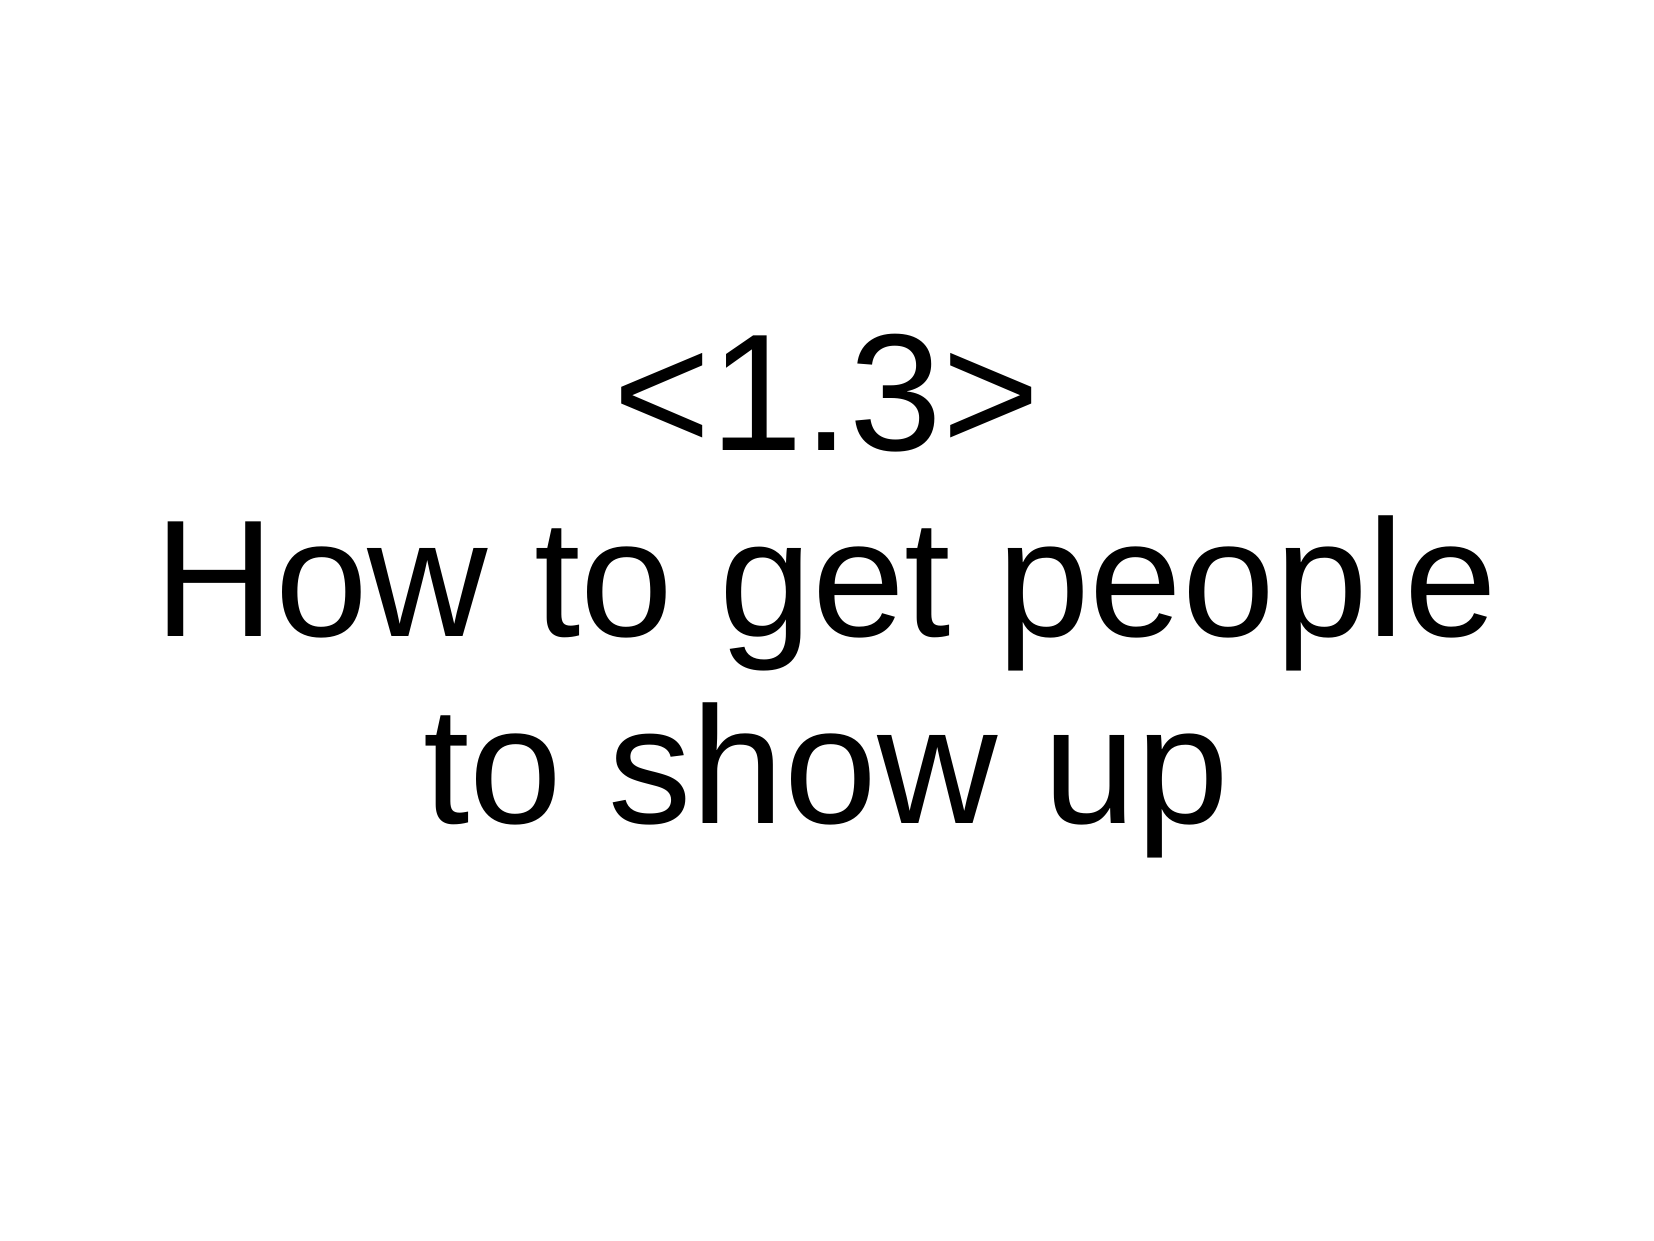

# <1.3>
How to get people to show up